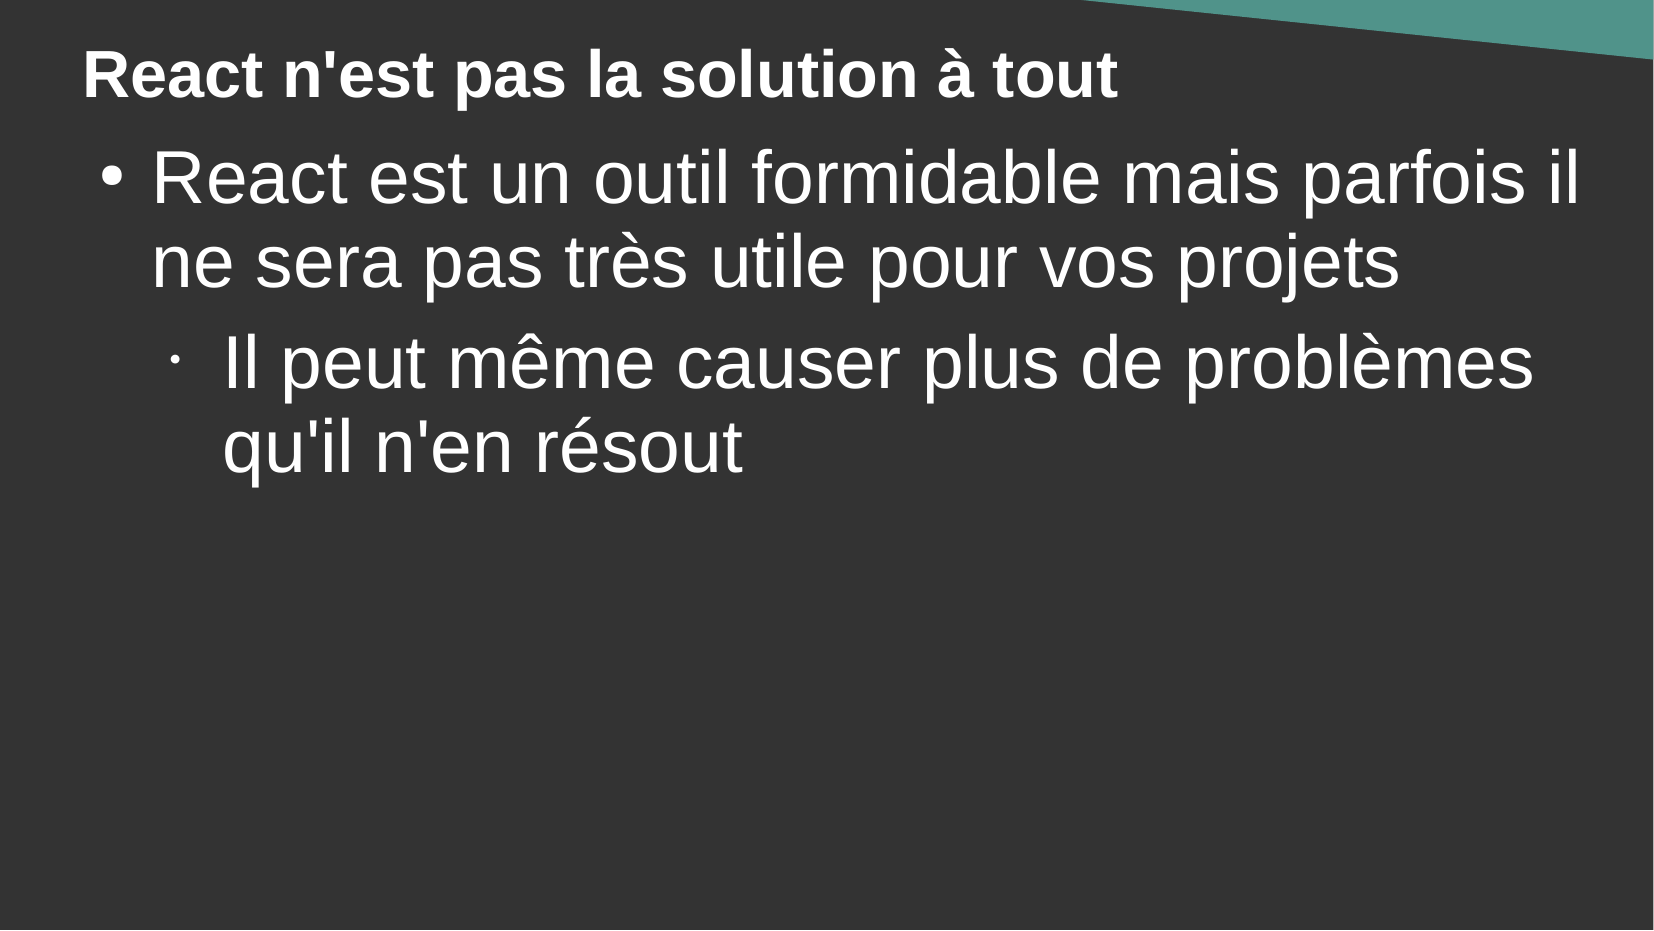

# React n'est pas la solution à tout
React est un outil formidable mais parfois il ne sera pas très utile pour vos projets
Il peut même causer plus de problèmes qu'il n'en résout